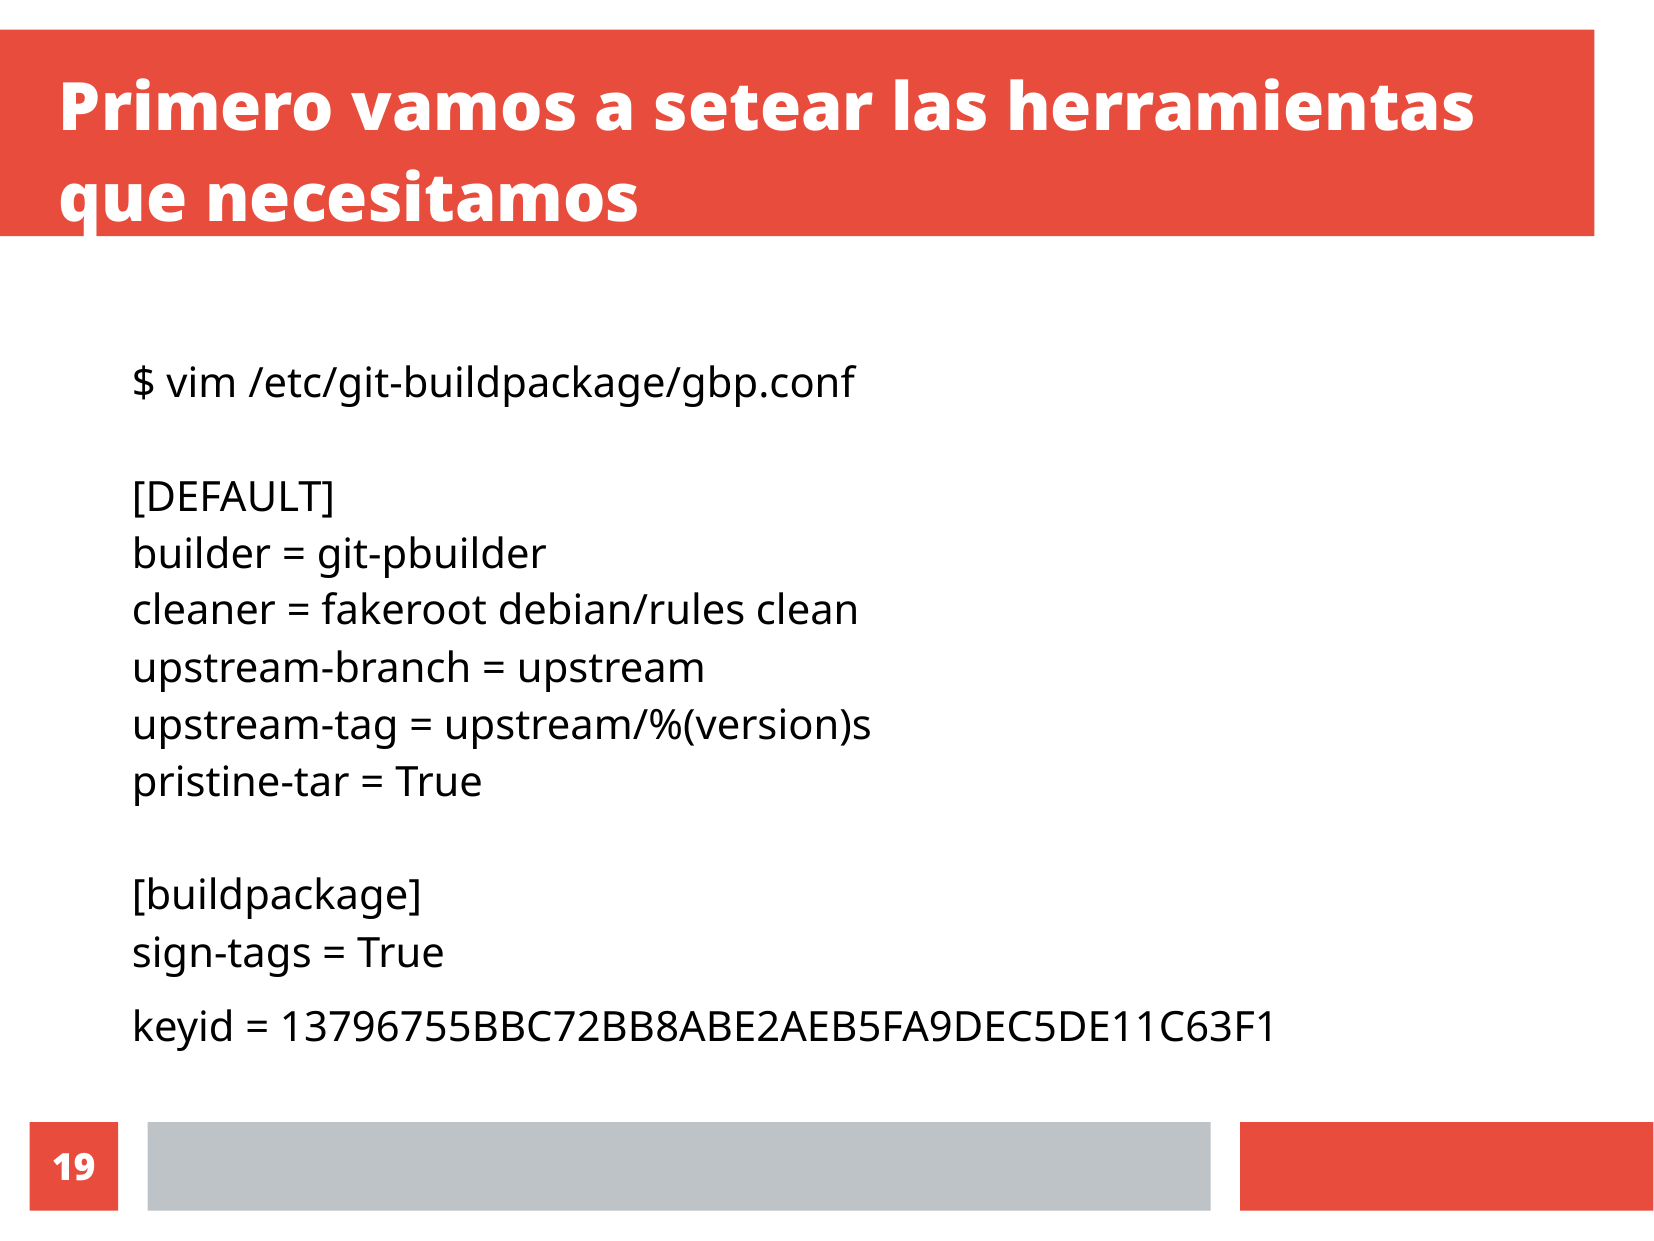

# Primero vamos a setear las herramientas que necesitamos
$ vim /etc/git-buildpackage/gbp.conf
[DEFAULT]
builder = git-pbuilder
cleaner = fakeroot debian/rules clean
upstream-branch = upstream
upstream-tag = upstream/%(version)s
pristine-tar = True
[buildpackage]
sign-tags = True
keyid = 13796755BBC72BB8ABE2AEB5FA9DEC5DE11C63F1
19